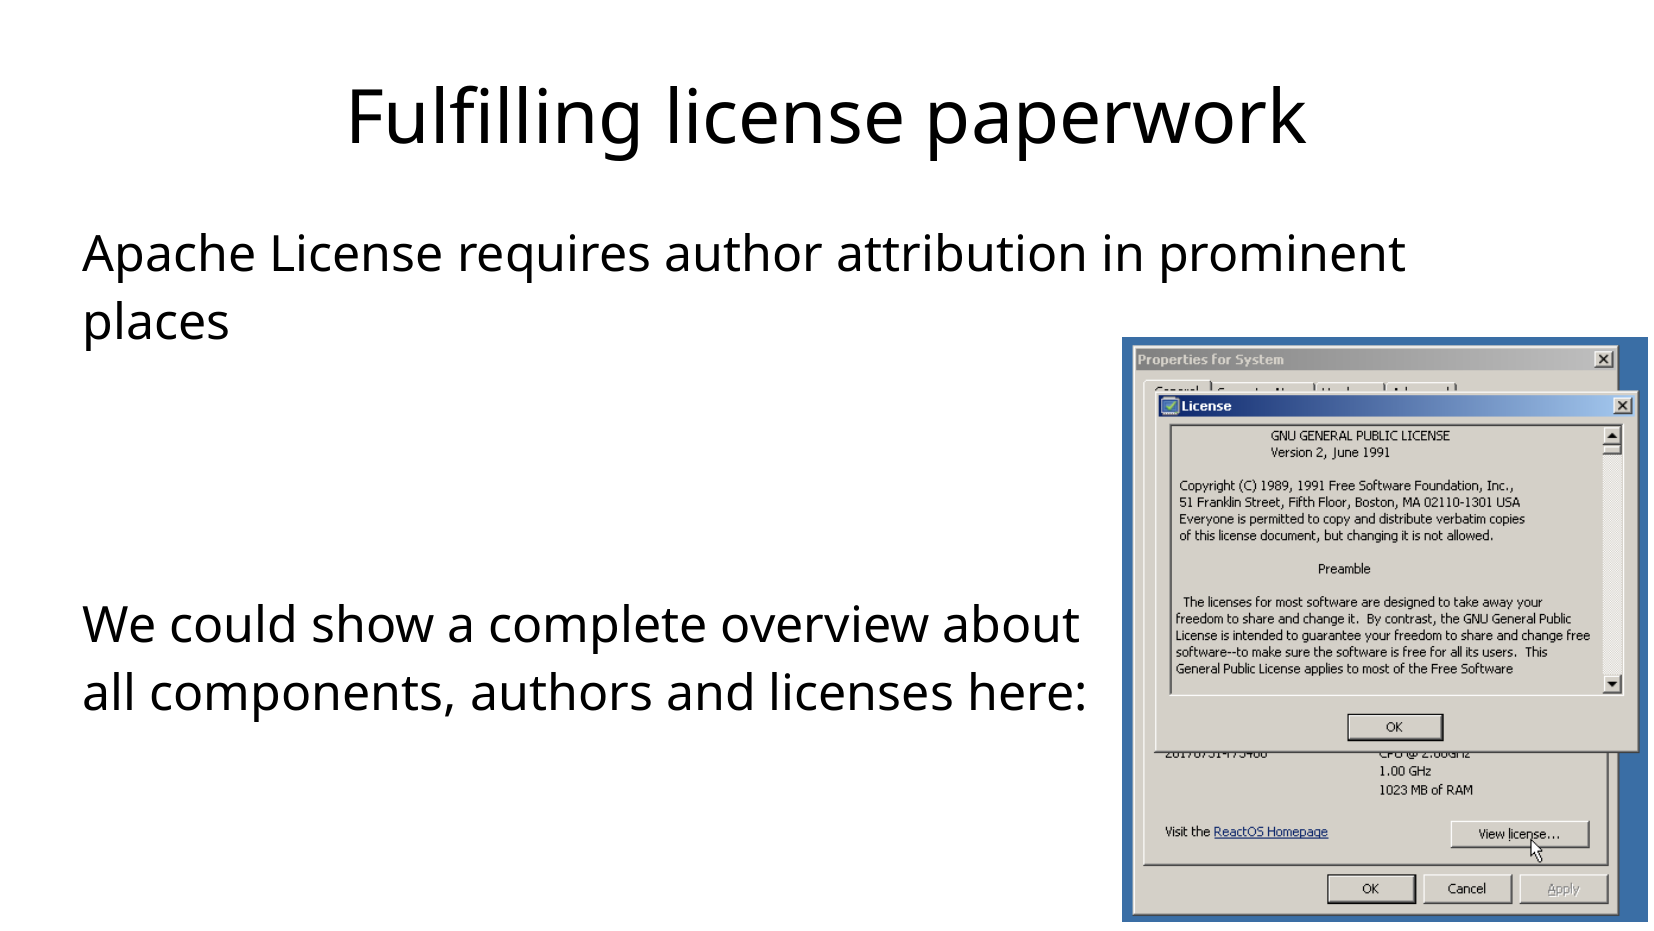

# Fulfilling license paperwork
Apache License requires author attribution in prominent places
We could show a complete overview about
all components, authors and licenses here: